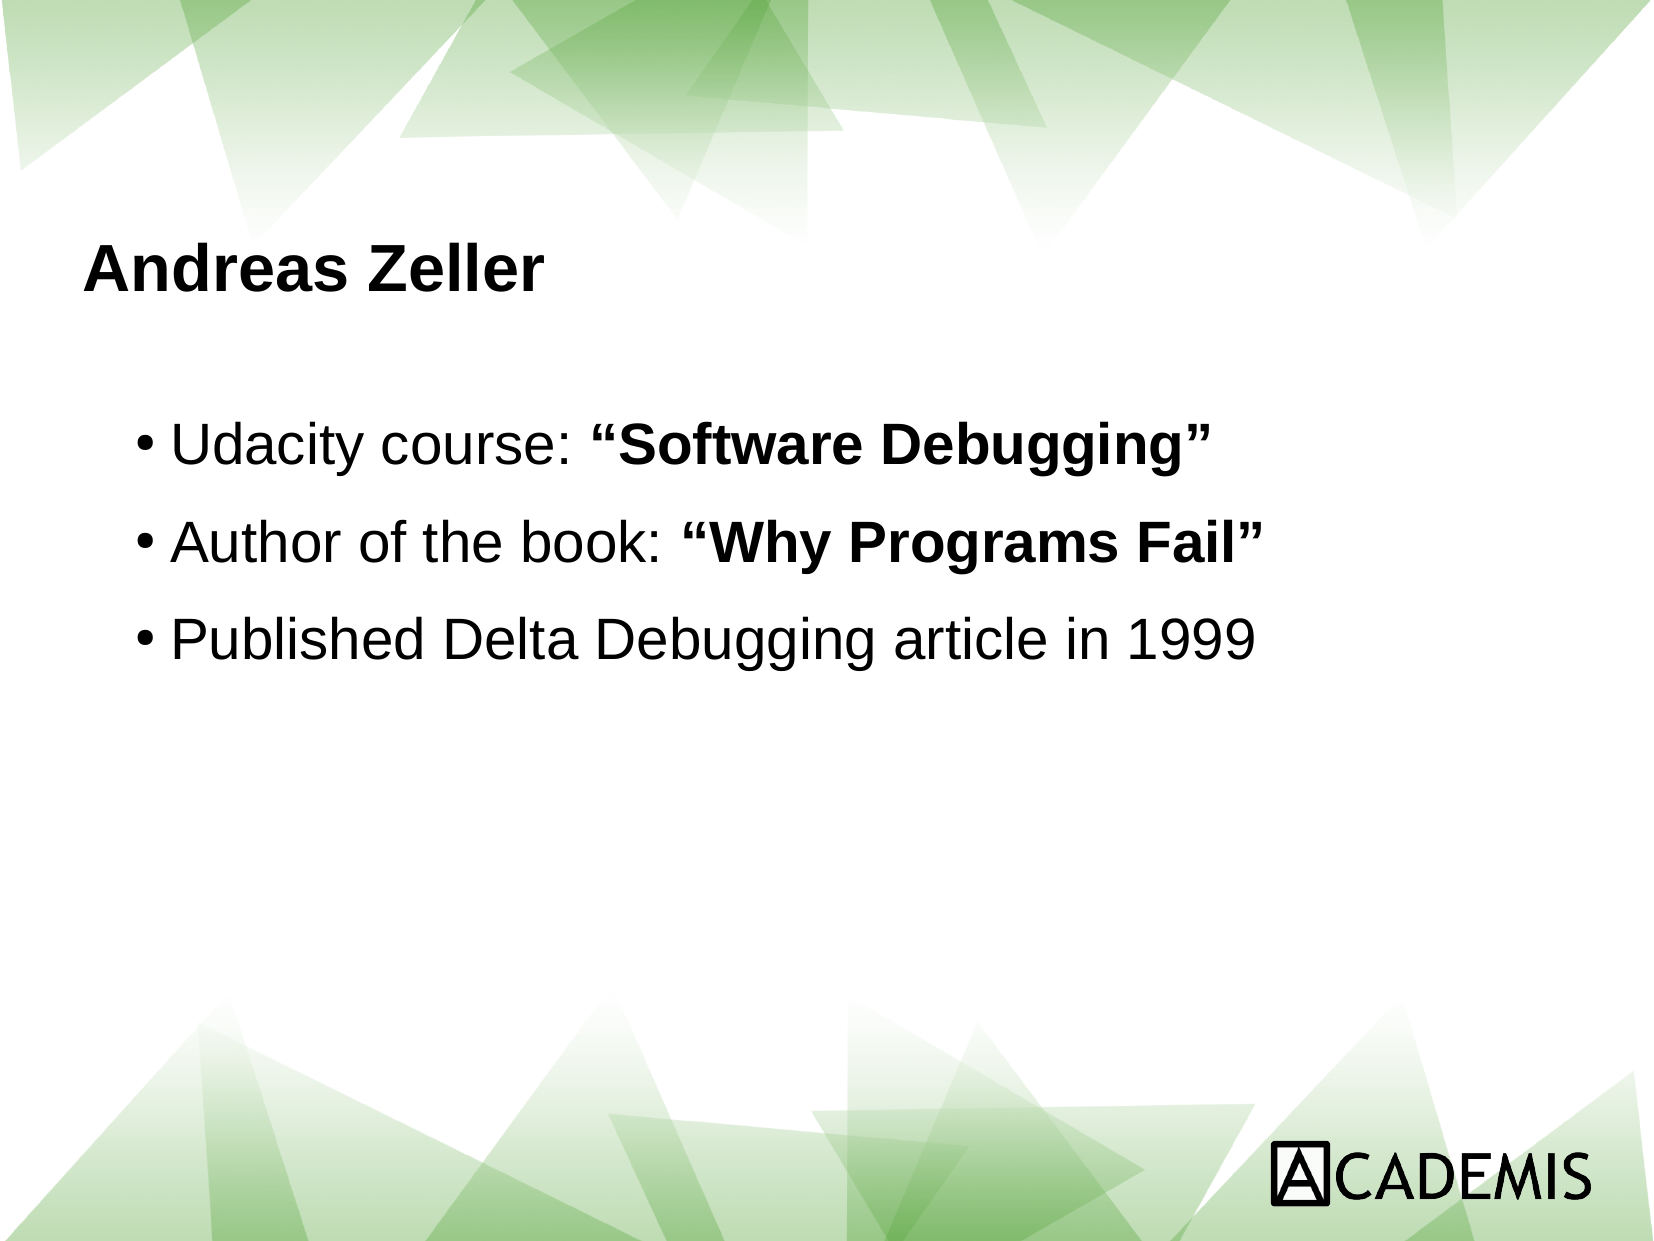

# Andreas Zeller
Udacity course: “Software Debugging”
Author of the book: “Why Programs Fail”
Published Delta Debugging article in 1999